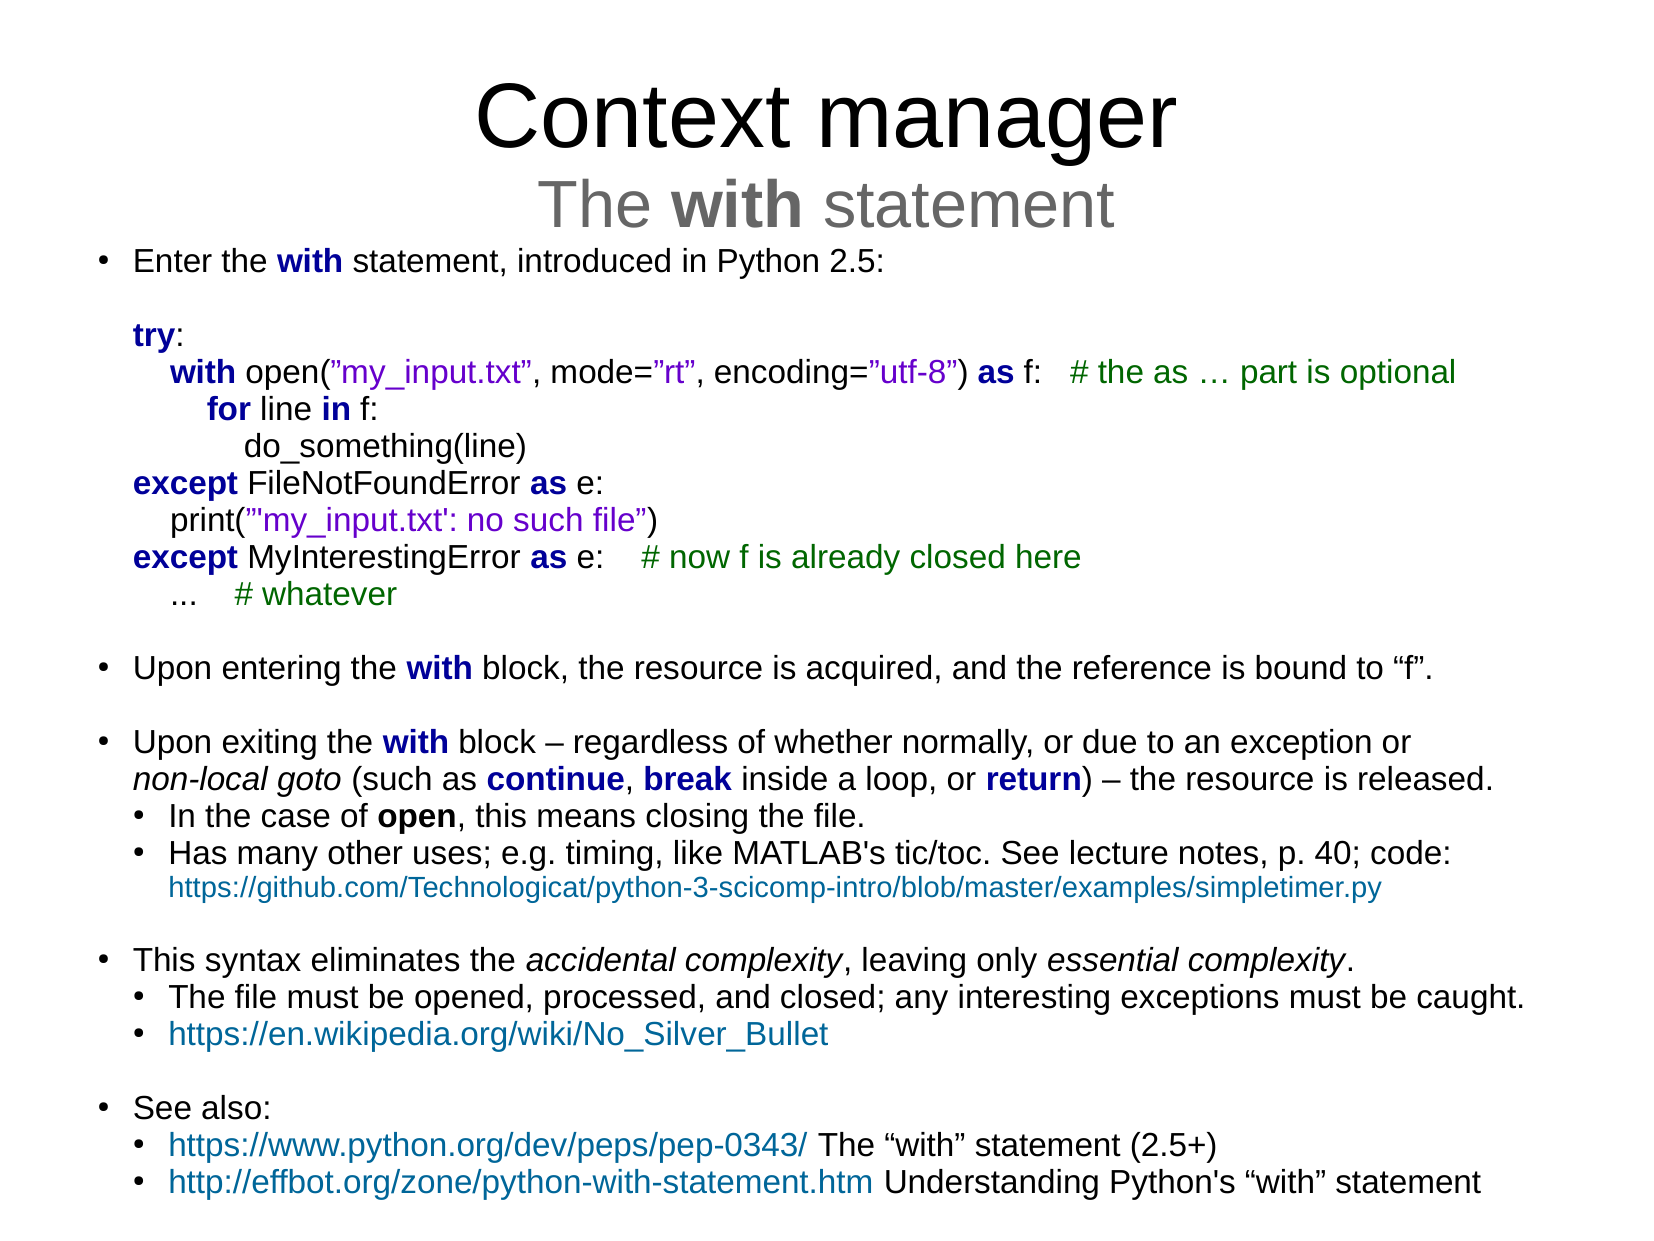

# Context manager The with statement
Enter the with statement, introduced in Python 2.5:
try:
 with open(”my_input.txt”, mode=”rt”, encoding=”utf-8”) as f: # the as … part is optional
 for line in f:
 do_something(line)
except FileNotFoundError as e:
 print(”'my_input.txt': no such file”)
except MyInterestingError as e: # now f is already closed here
 ... # whatever
Upon entering the with block, the resource is acquired, and the reference is bound to “f”.
Upon exiting the with block – regardless of whether normally, or due to an exception or
non-local goto (such as continue, break inside a loop, or return) – the resource is released.
In the case of open, this means closing the file.
Has many other uses; e.g. timing, like MATLAB's tic/toc. See lecture notes, p. 40; code:
https://github.com/Technologicat/python-3-scicomp-intro/blob/master/examples/simpletimer.py
This syntax eliminates the accidental complexity, leaving only essential complexity.
The file must be opened, processed, and closed; any interesting exceptions must be caught.
https://en.wikipedia.org/wiki/No_Silver_Bullet
See also:
https://www.python.org/dev/peps/pep-0343/ The “with” statement (2.5+)
http://effbot.org/zone/python-with-statement.htm Understanding Python's “with” statement